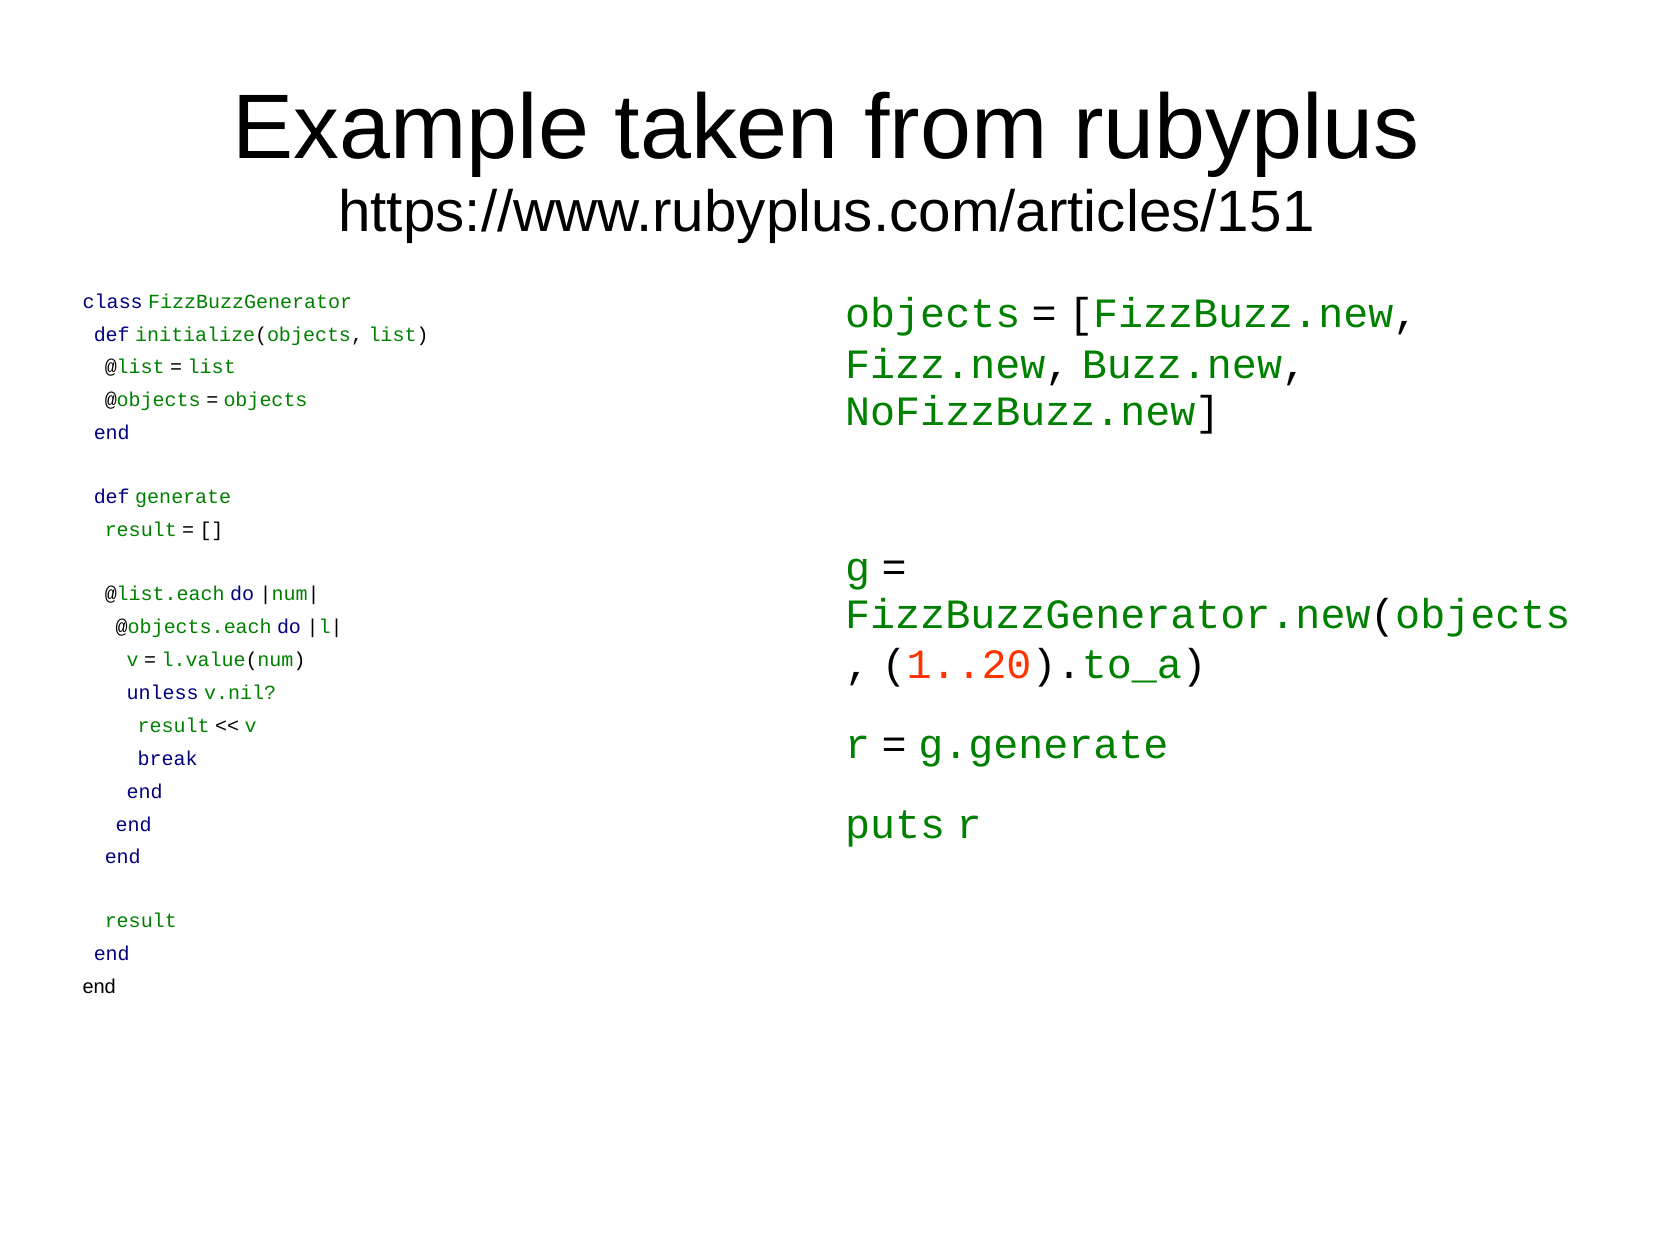

Example taken from rubyplus
https://www.rubyplus.com/articles/151
# class FizzBuzzGenerator
 def initialize(objects, list)
 @list = list
 @objects = objects
 end
 def generate
 result = []
 @list.each do |num|
 @objects.each do |l|
 v = l.value(num)
 unless v.nil?
 result << v
 break
 end
 end
 end
 result
 end
end
objects = [FizzBuzz.new, Fizz.new, Buzz.new, NoFizzBuzz.new]
g = FizzBuzzGenerator.new(objects, (1..20).to_a)
r = g.generate
puts r